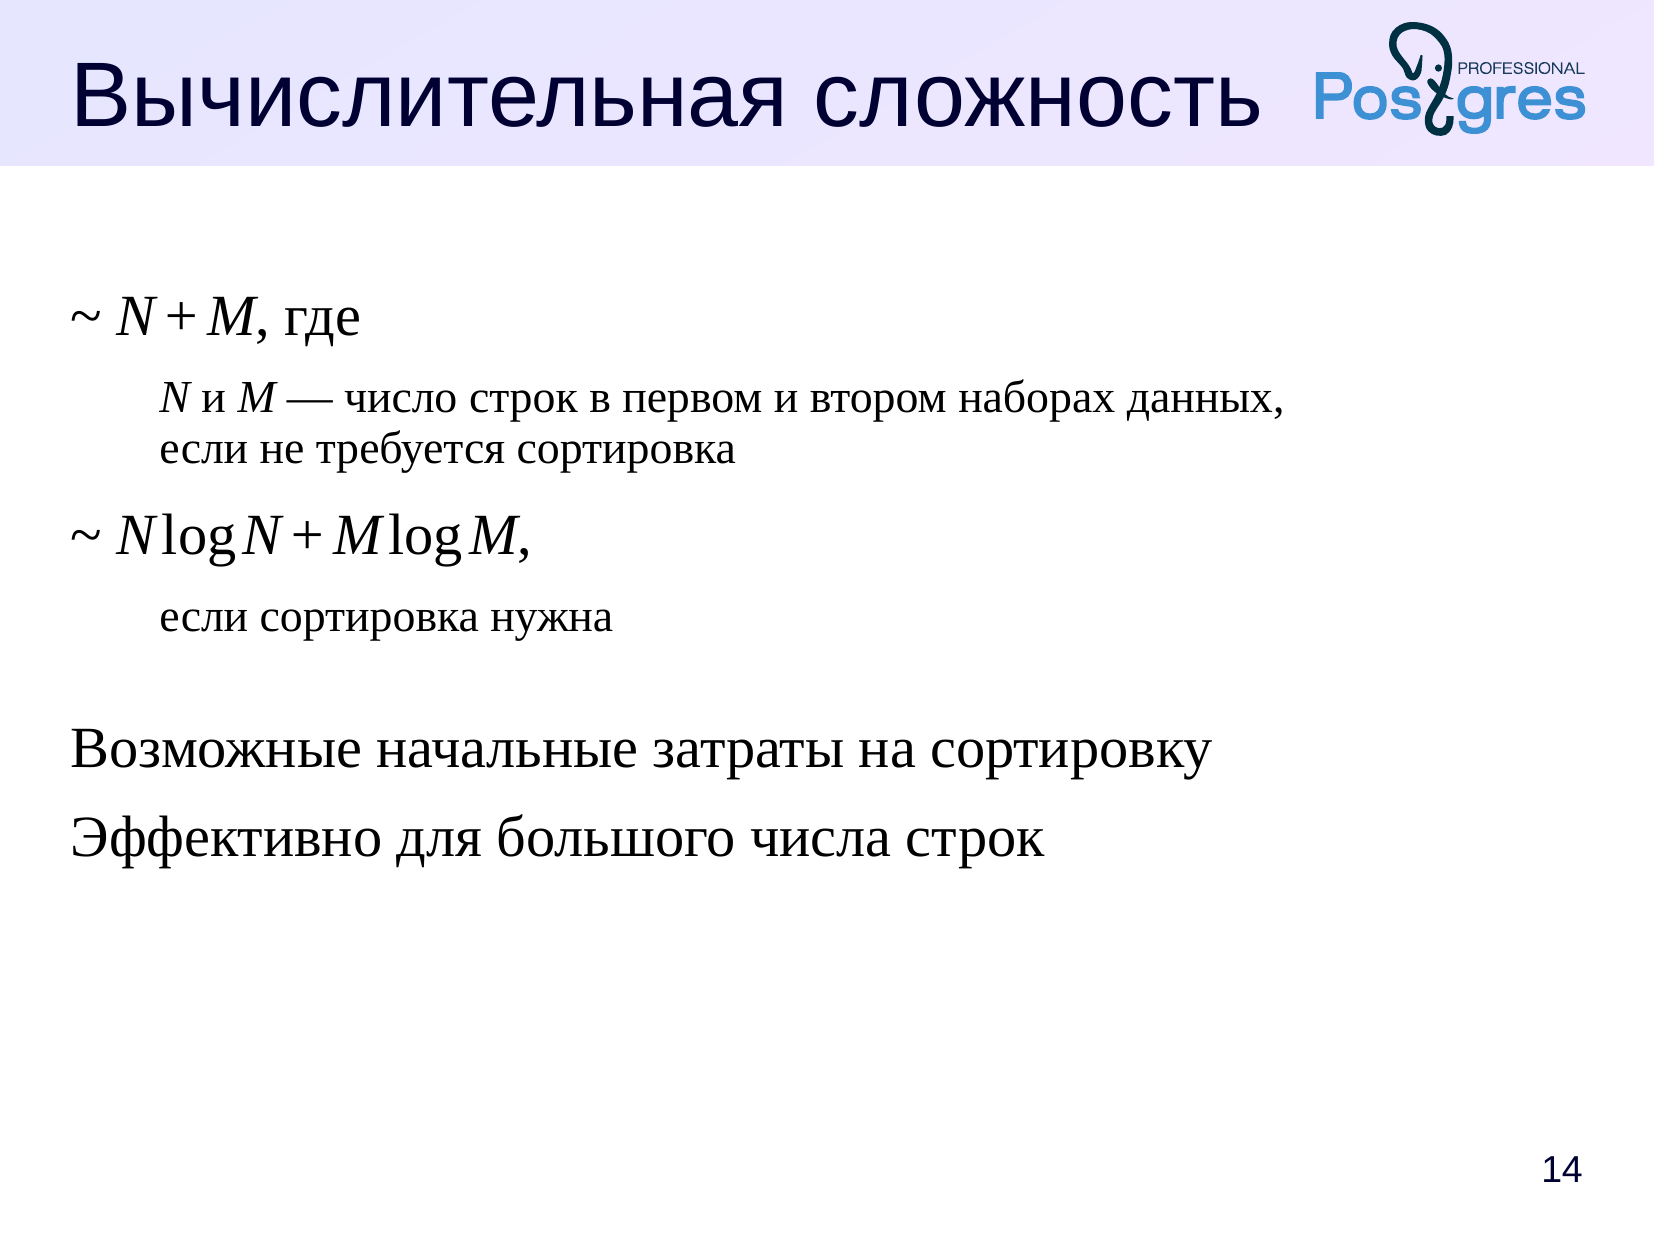

# Вычислительная сложность
~ N+M, где
N и M — число строк в первом и втором наборах данных,
если не требуется сортировка
~ NlogN+MlogM,
если сортировка нужна
Возможные начальные затраты на сортировку
Эффективно для большого числа строк